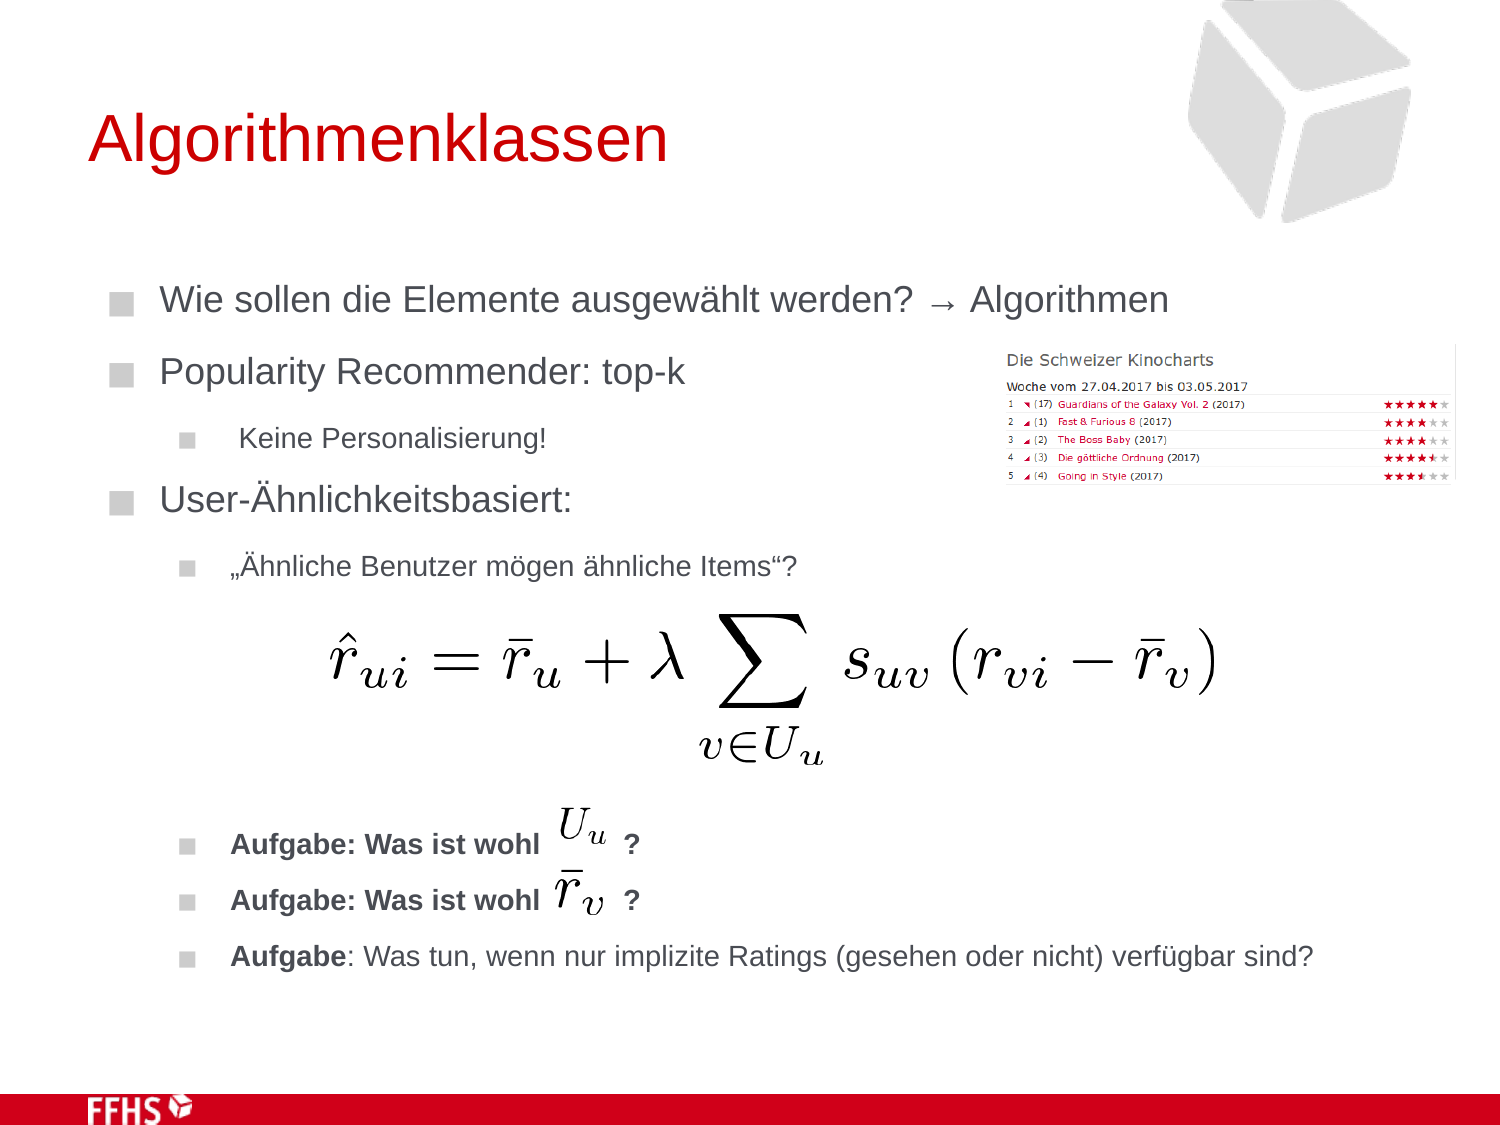

# Algorithmenklassen
Wie sollen die Elemente ausgewählt werden? → Algorithmen
Popularity Recommender: top-k
 Keine Personalisierung!
User-Ähnlichkeitsbasiert:
„Ähnliche Benutzer mögen ähnliche Items“?
Aufgabe: Was ist wohl ?
Aufgabe: Was ist wohl ?
Aufgabe: Was tun, wenn nur implizite Ratings (gesehen oder nicht) verfügbar sind?